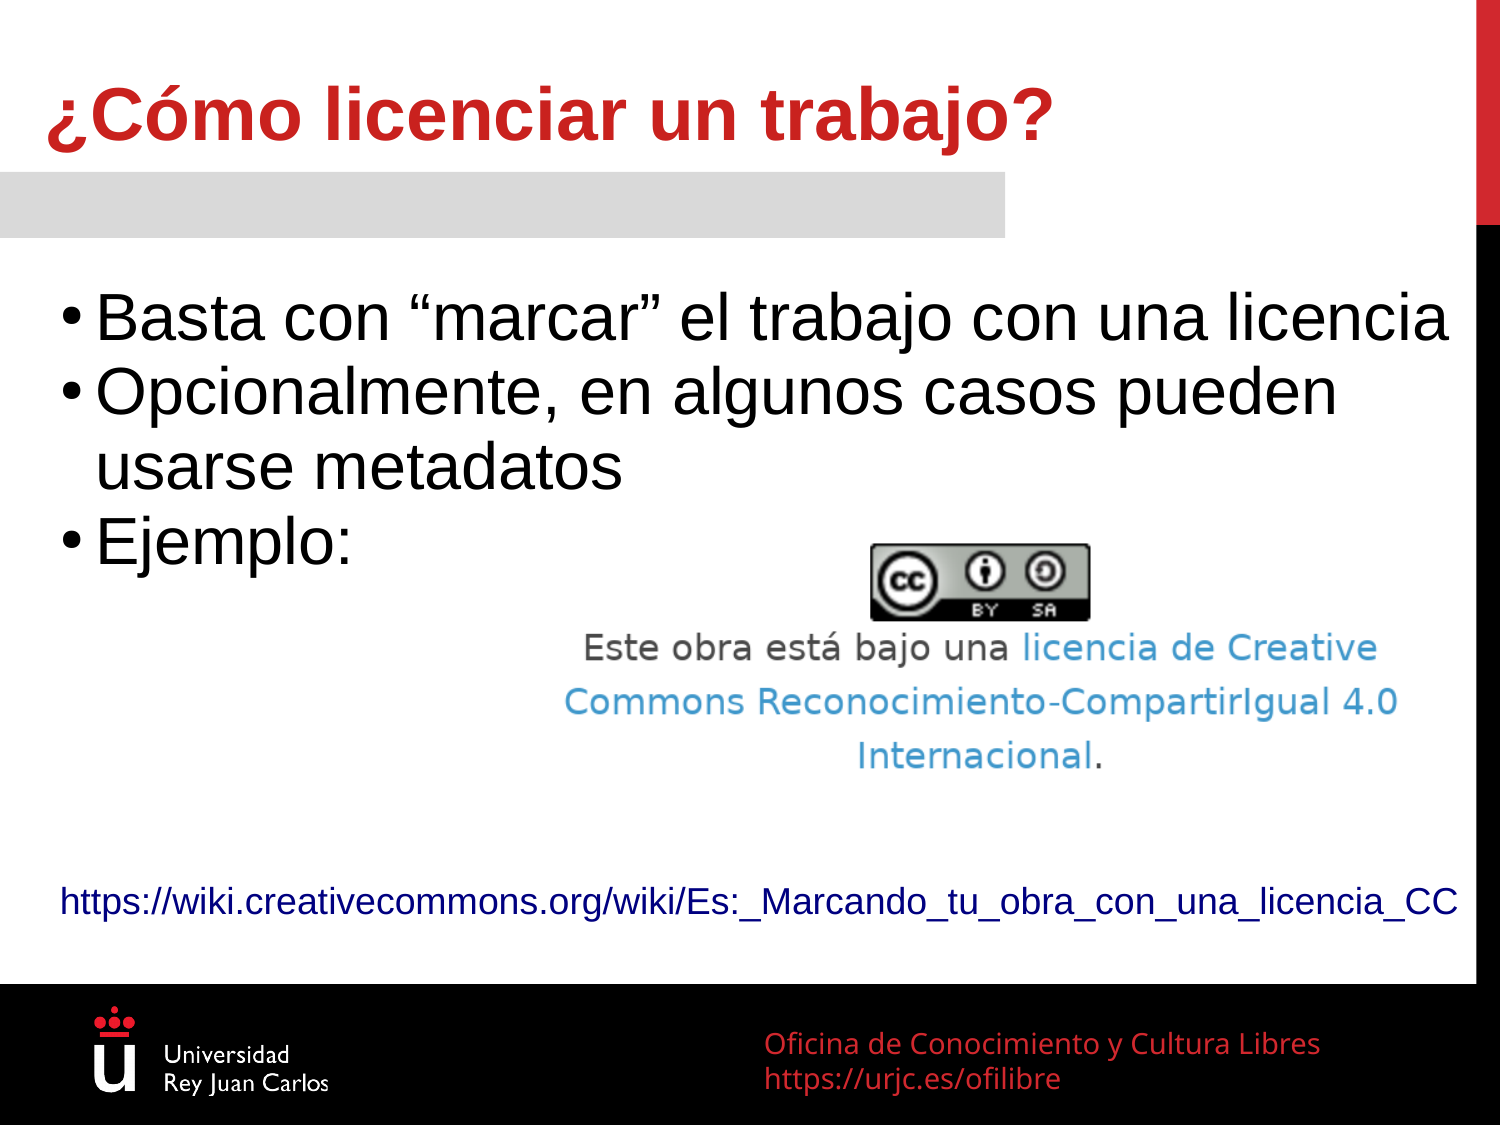

#
¿Cómo licenciar un trabajo?
Basta con “marcar” el trabajo con una licencia
Opcionalmente, en algunos casos pueden usarse metadatos
Ejemplo:
https://wiki.creativecommons.org/wiki/Es:_Marcando_tu_obra_con_una_licencia_CC
Oficina de Conocimiento y Cultura Libres
https://urjc.es/ofilibre